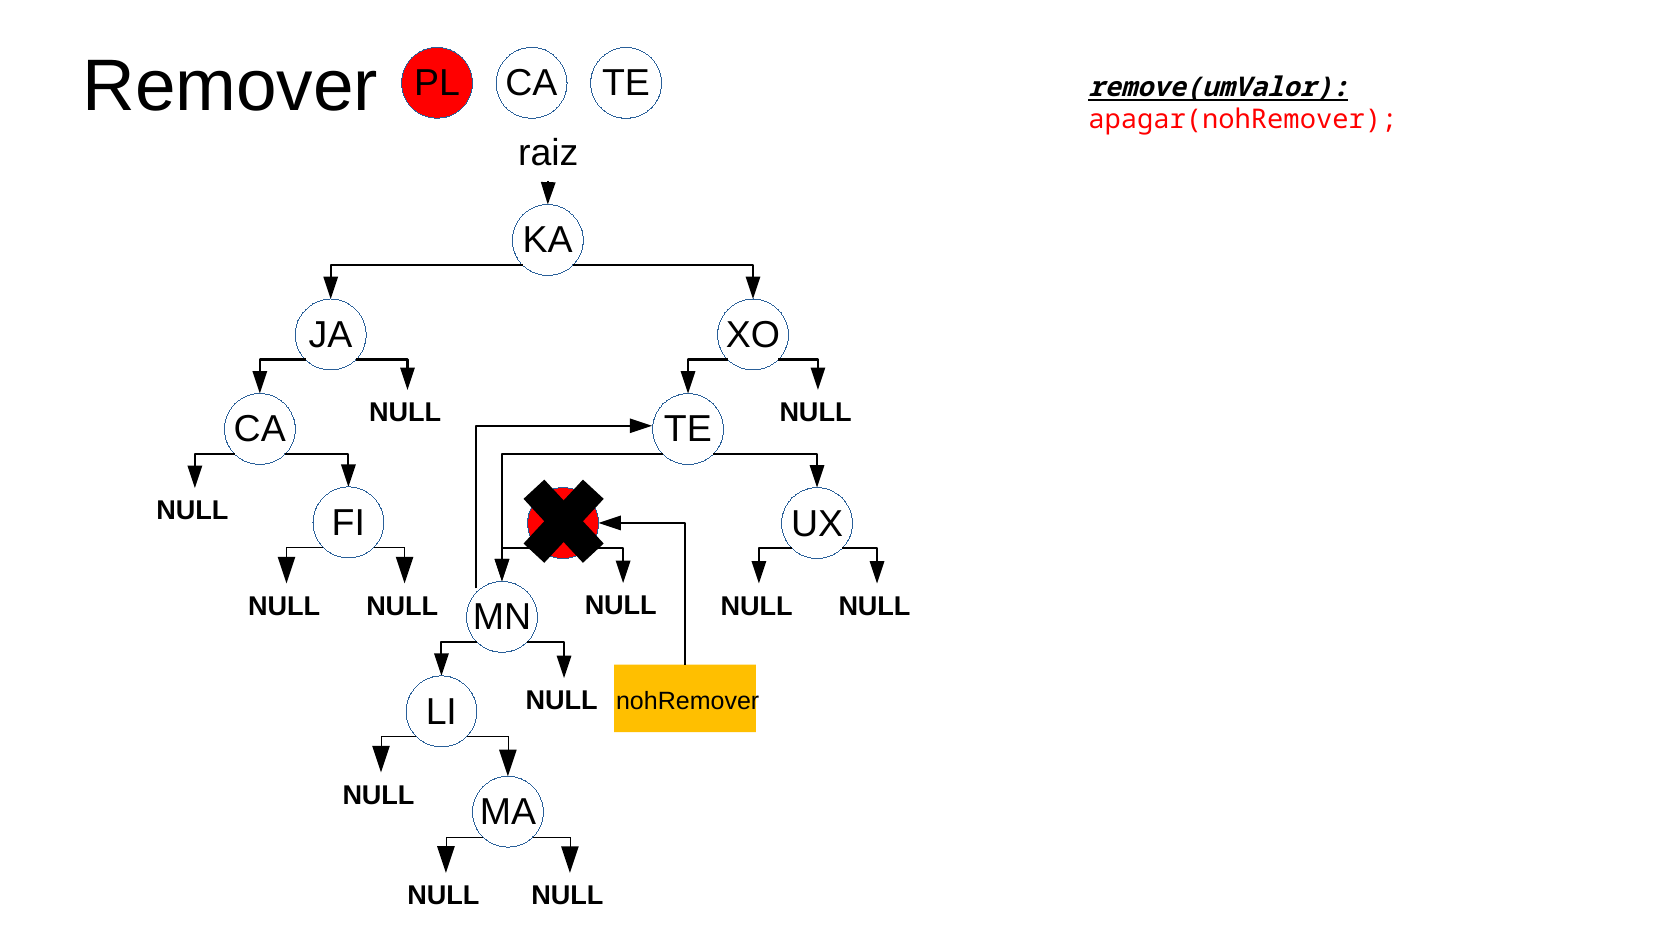

# Remover
PL
CA
TE
remove(umValor):
apagar(nohRemover);
raiz
KA
JA
XO
NULL
NULL
CA
TE
FI
PL
UX
NULL
MN
NULL
NULL
NULL
NULL
NULL
LI
NULL
nohRemover
NULL
MA
NULL
NULL